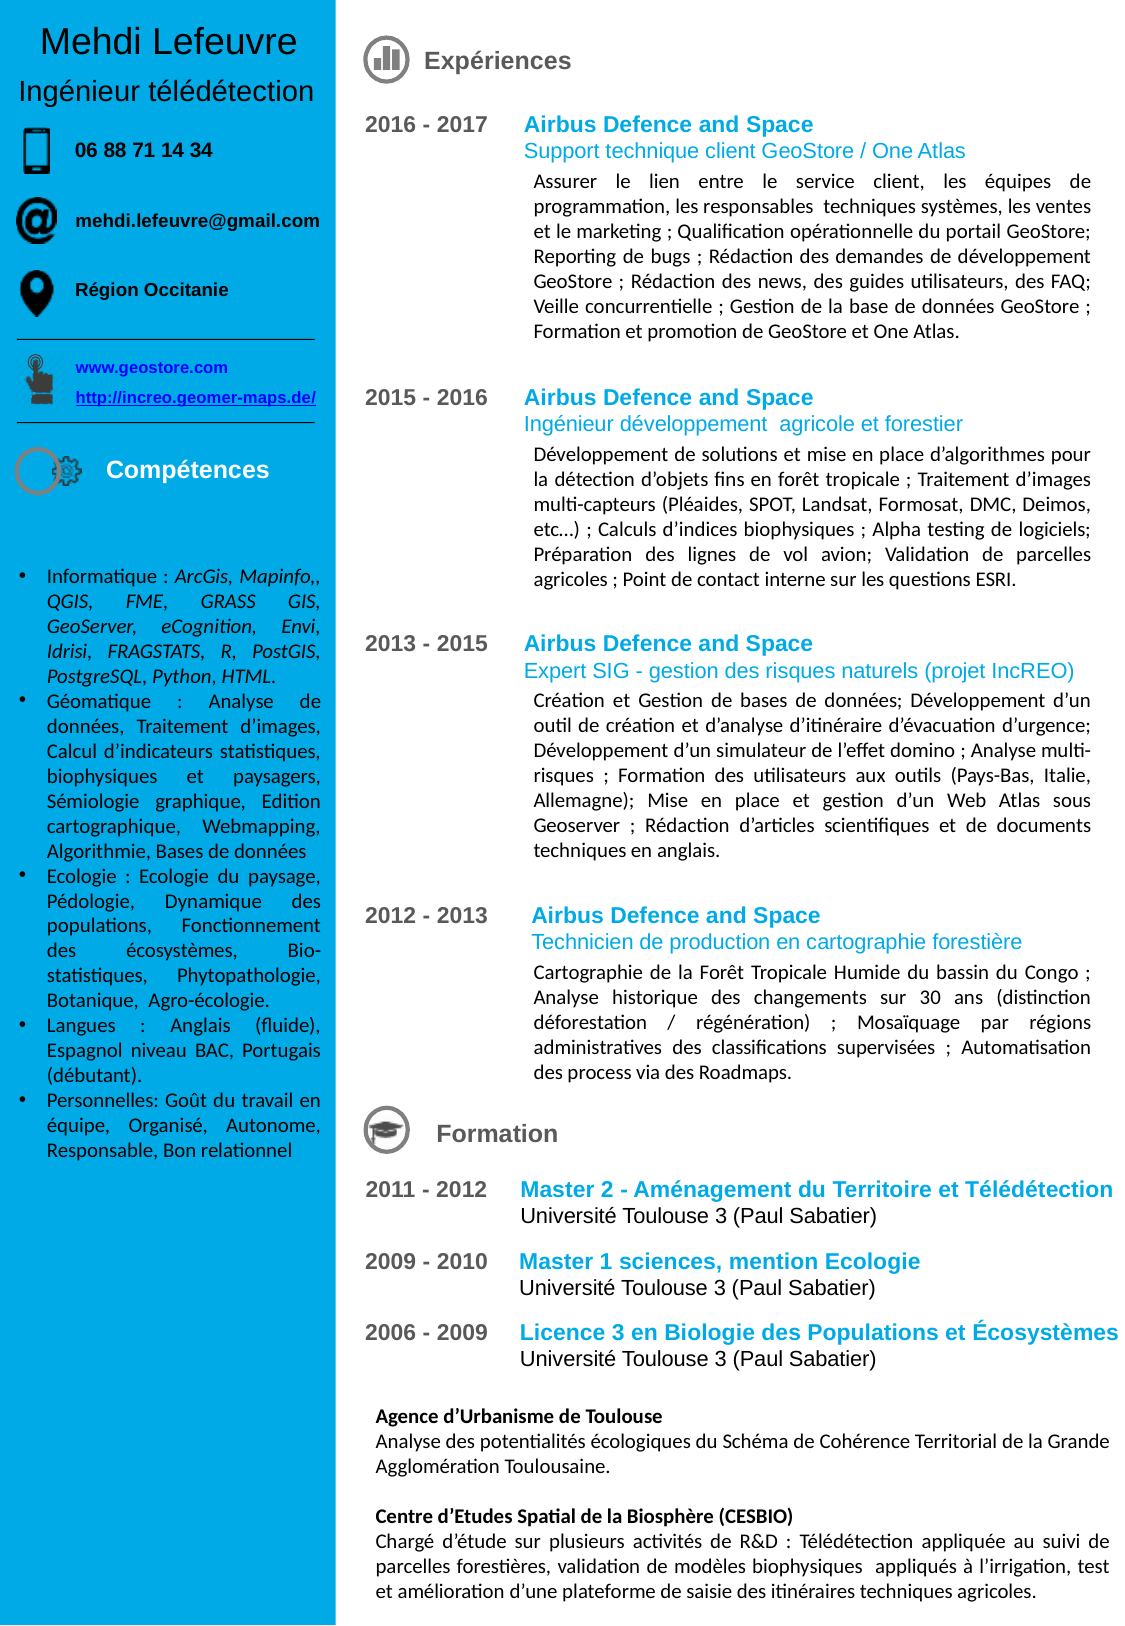

Mehdi Lefeuvre
Expériences
Ingénieur télédétection
2016 - 2017
Airbus Defence and Space
Support technique client GeoStore / One Atlas
06 88 71 14 34
Assurer le lien entre le service client, les équipes de programmation, les responsables techniques systèmes, les ventes et le marketing ; Qualification opérationnelle du portail GeoStore; Reporting de bugs ; Rédaction des demandes de développement GeoStore ; Rédaction des news, des guides utilisateurs, des FAQ; Veille concurrentielle ; Gestion de la base de données GeoStore ; Formation et promotion de GeoStore et One Atlas.
mehdi.lefeuvre@gmail.com
Région Occitanie
www.geostore.com
http://increo.geomer-maps.de/
2015 - 2016
Airbus Defence and Space
Ingénieur développement agricole et forestier
Développement de solutions et mise en place d’algorithmes pour la détection d’objets fins en forêt tropicale ; Traitement d’images multi-capteurs (Pléaides, SPOT, Landsat, Formosat, DMC, Deimos, etc…) ; Calculs d’indices biophysiques ; Alpha testing de logiciels; Préparation des lignes de vol avion; Validation de parcelles agricoles ; Point de contact interne sur les questions ESRI.
Compétences
Informatique : ArcGis, Mapinfo,, QGIS, FME, GRASS GIS, GeoServer, eCognition, Envi, Idrisi, FRAGSTATS, R, PostGIS, PostgreSQL, Python, HTML.
Géomatique : Analyse de données, Traitement d’images, Calcul d’indicateurs statistiques, biophysiques et paysagers, Sémiologie graphique, Edition cartographique, Webmapping, Algorithmie, Bases de données
Ecologie : Ecologie du paysage, Pédologie, Dynamique des populations, Fonctionnement des écosystèmes, Bio-statistiques, Phytopathologie, Botanique, Agro-écologie.
Langues : Anglais (fluide), Espagnol niveau BAC, Portugais (débutant).
Personnelles: Goût du travail en équipe, Organisé, Autonome, Responsable, Bon relationnel
2013 - 2015
Airbus Defence and Space
Expert SIG - gestion des risques naturels (projet IncREO)
Création et Gestion de bases de données; Développement d’un outil de création et d’analyse d’itinéraire d’évacuation d’urgence; Développement d’un simulateur de l’effet domino ; Analyse multi-risques ; Formation des utilisateurs aux outils (Pays-Bas, Italie, Allemagne); Mise en place et gestion d’un Web Atlas sous Geoserver ; Rédaction d’articles scientifiques et de documents techniques en anglais.
2012 - 2013
Airbus Defence and Space
Technicien de production en cartographie forestière
Cartographie de la Forêt Tropicale Humide du bassin du Congo ; Analyse historique des changements sur 30 ans (distinction déforestation / régénération) ; Mosaïquage par régions administratives des classifications supervisées ; Automatisation des process via des Roadmaps.
Formation
2011 - 2012
Master 2 - Aménagement du Territoire et Télédétection
Université Toulouse 3 (Paul Sabatier)
2009 - 2010
Master 1 sciences, mention Ecologie
Université Toulouse 3 (Paul Sabatier)
2006 - 2009
Licence 3 en Biologie des Populations et Écosystèmes
Université Toulouse 3 (Paul Sabatier)
Agence d’Urbanisme de Toulouse
Analyse des potentialités écologiques du Schéma de Cohérence Territorial de la Grande Agglomération Toulousaine.
Centre d’Etudes Spatial de la Biosphère (CESBIO)
Chargé d’étude sur plusieurs activités de R&D : Télédétection appliquée au suivi de parcelles forestières, validation de modèles biophysiques appliqués à l’irrigation, test et amélioration d’une plateforme de saisie des itinéraires techniques agricoles.